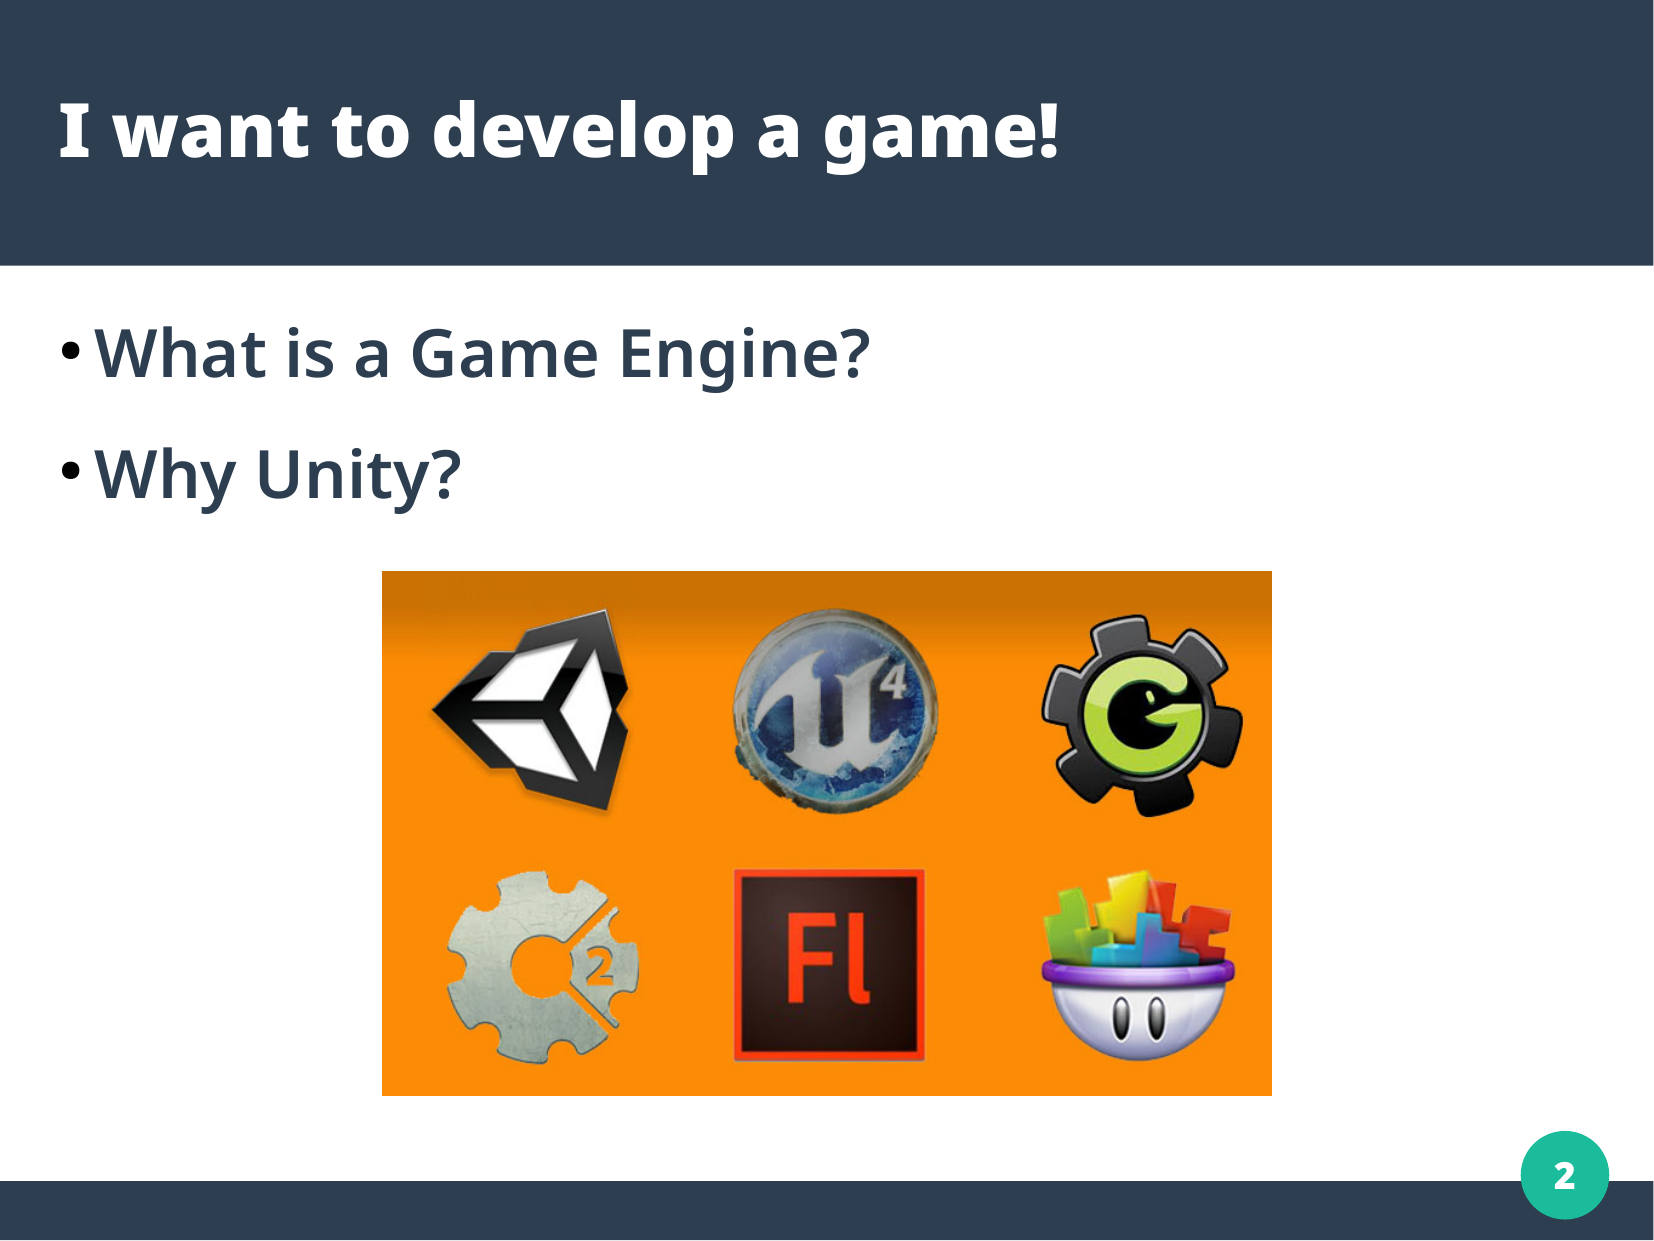

# I want to develop a game!
What is a Game Engine?
Why Unity?
2